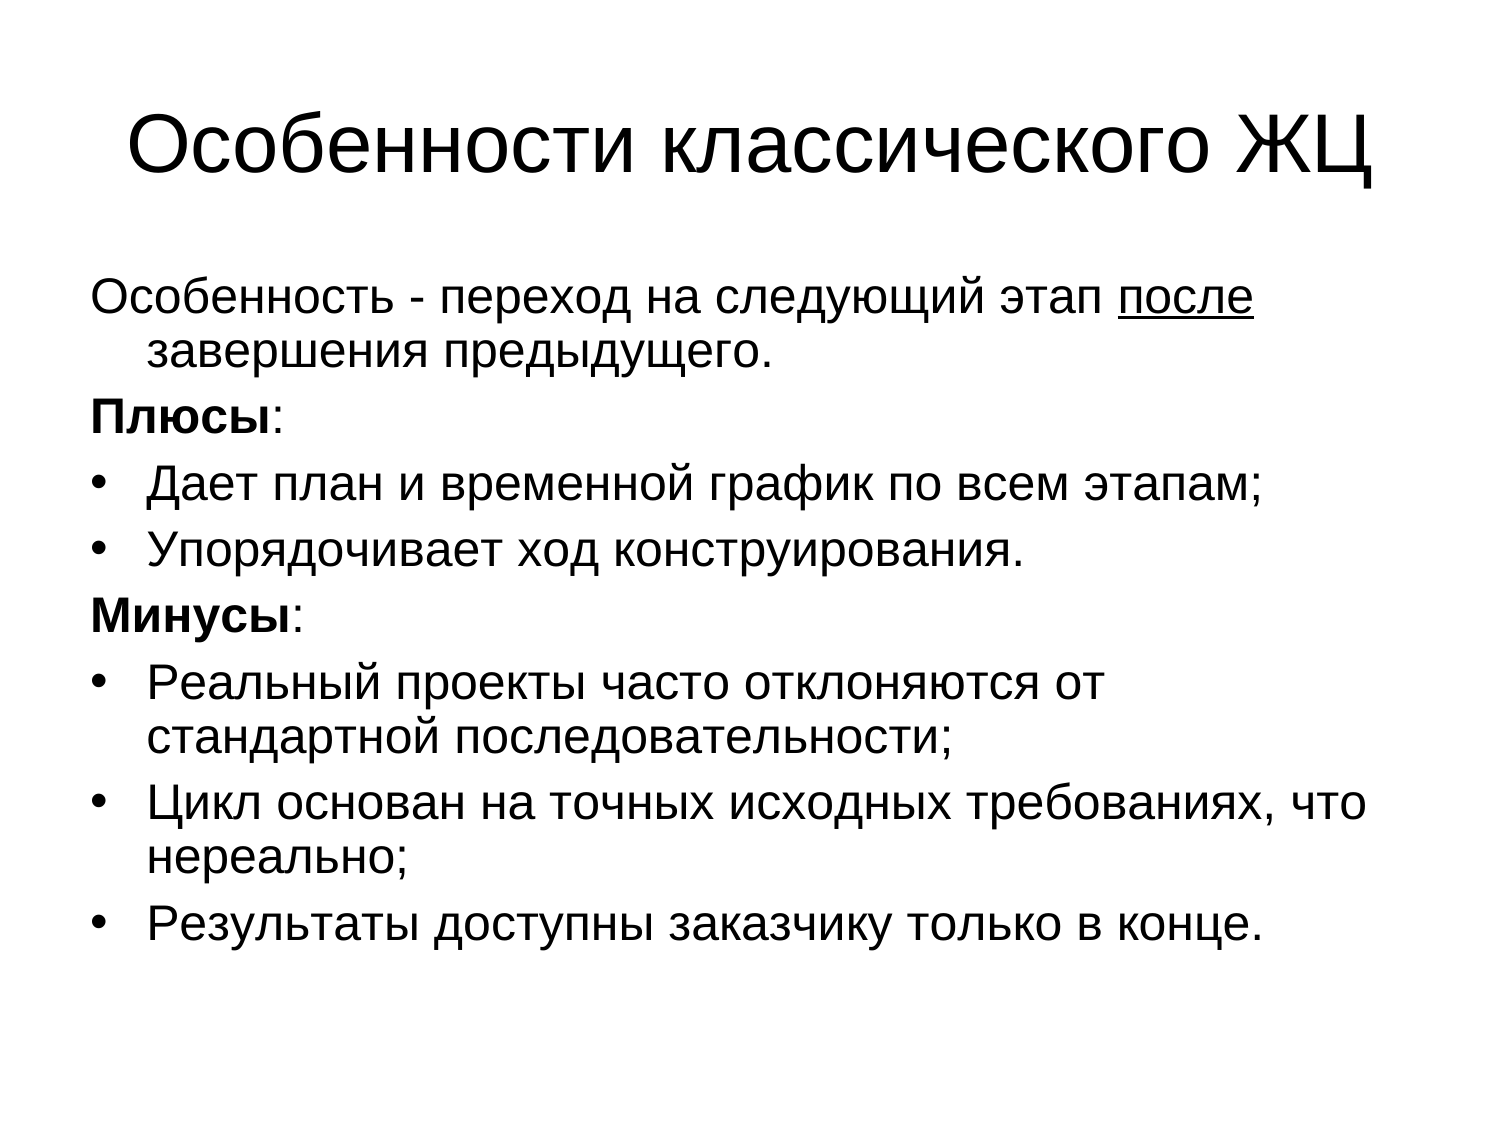

# Особенности классического ЖЦ
Особенность - переход на следующий этап после завершения предыдущего.
Плюсы:
Дает план и временной график по всем этапам;
Упорядочивает ход конструирования.
Минусы:
Реальный проекты часто отклоняются от стандартной последовательности;
Цикл основан на точных исходных требованиях, что нереально;
Результаты доступны заказчику только в конце.